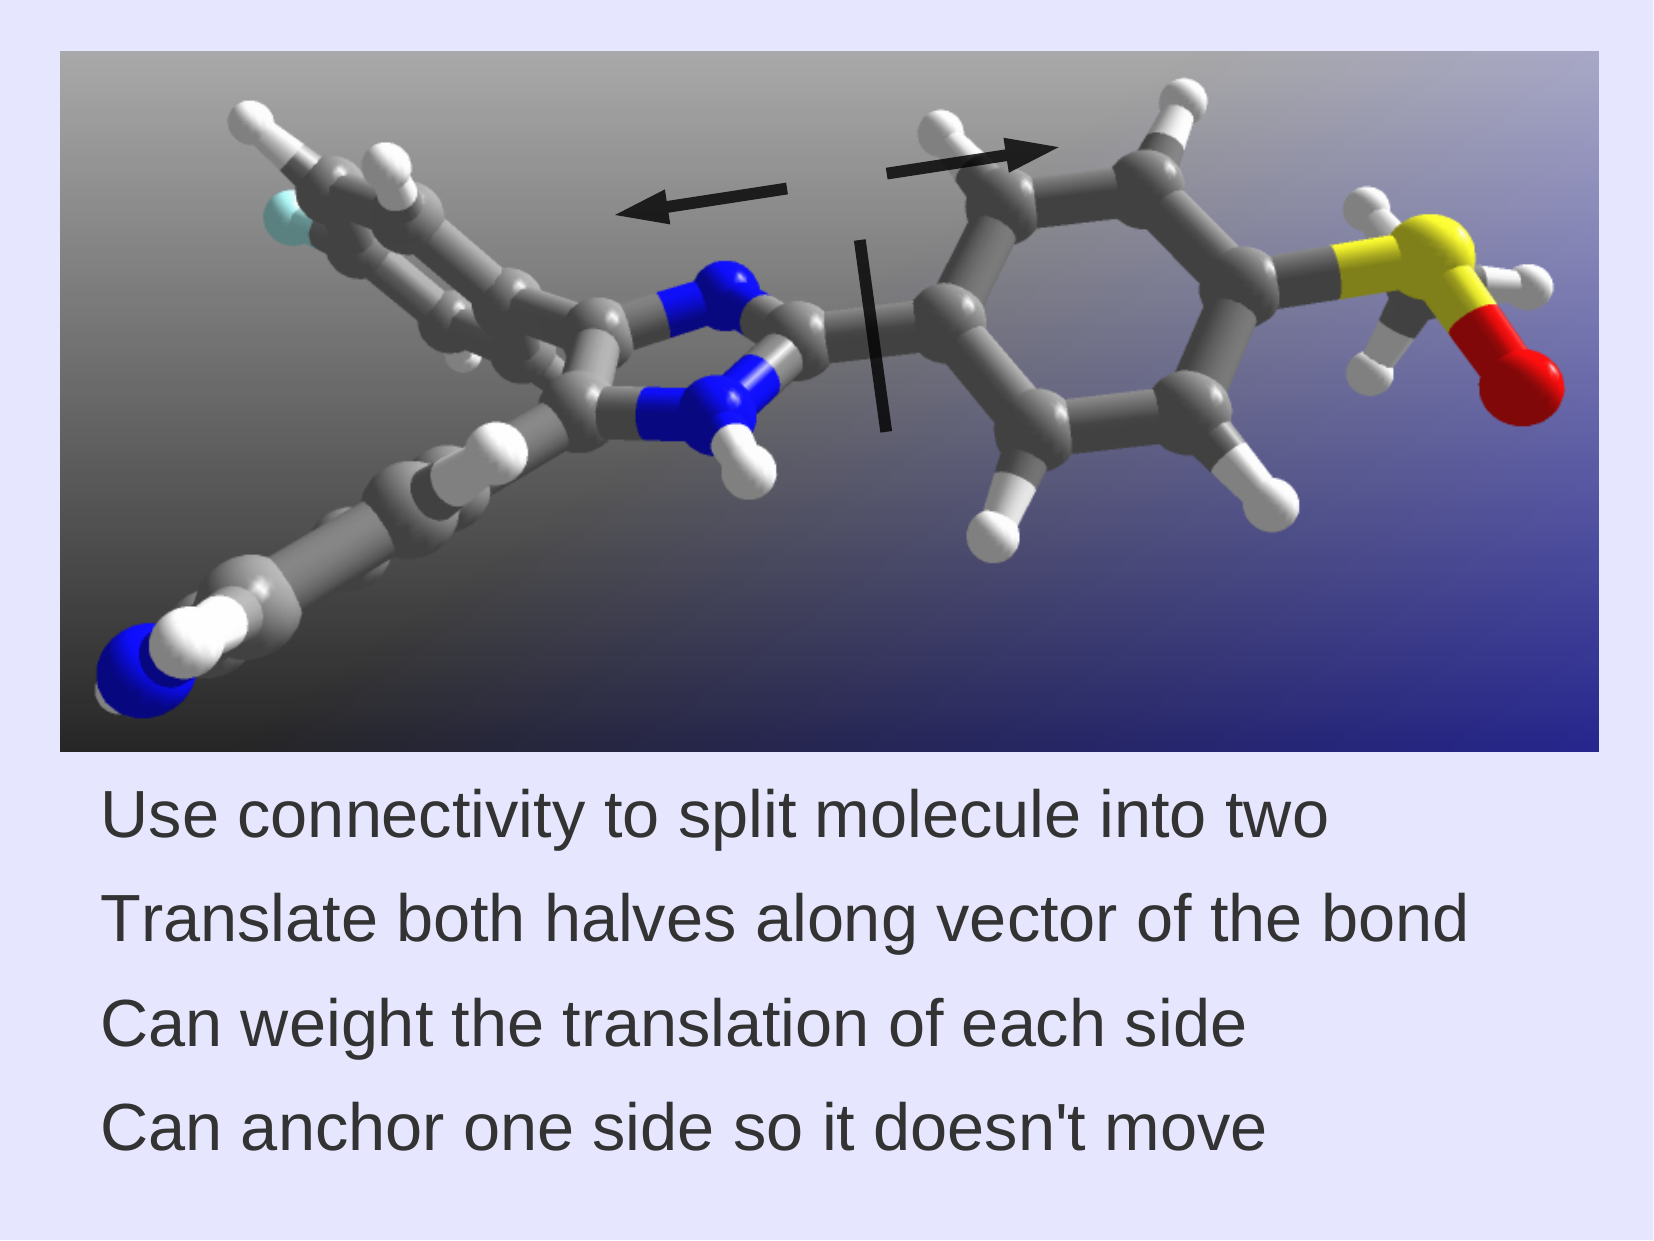

# Use connectivity to split molecule into two
Translate both halves along vector of the bond
Can weight the translation of each side
Can anchor one side so it doesn't move